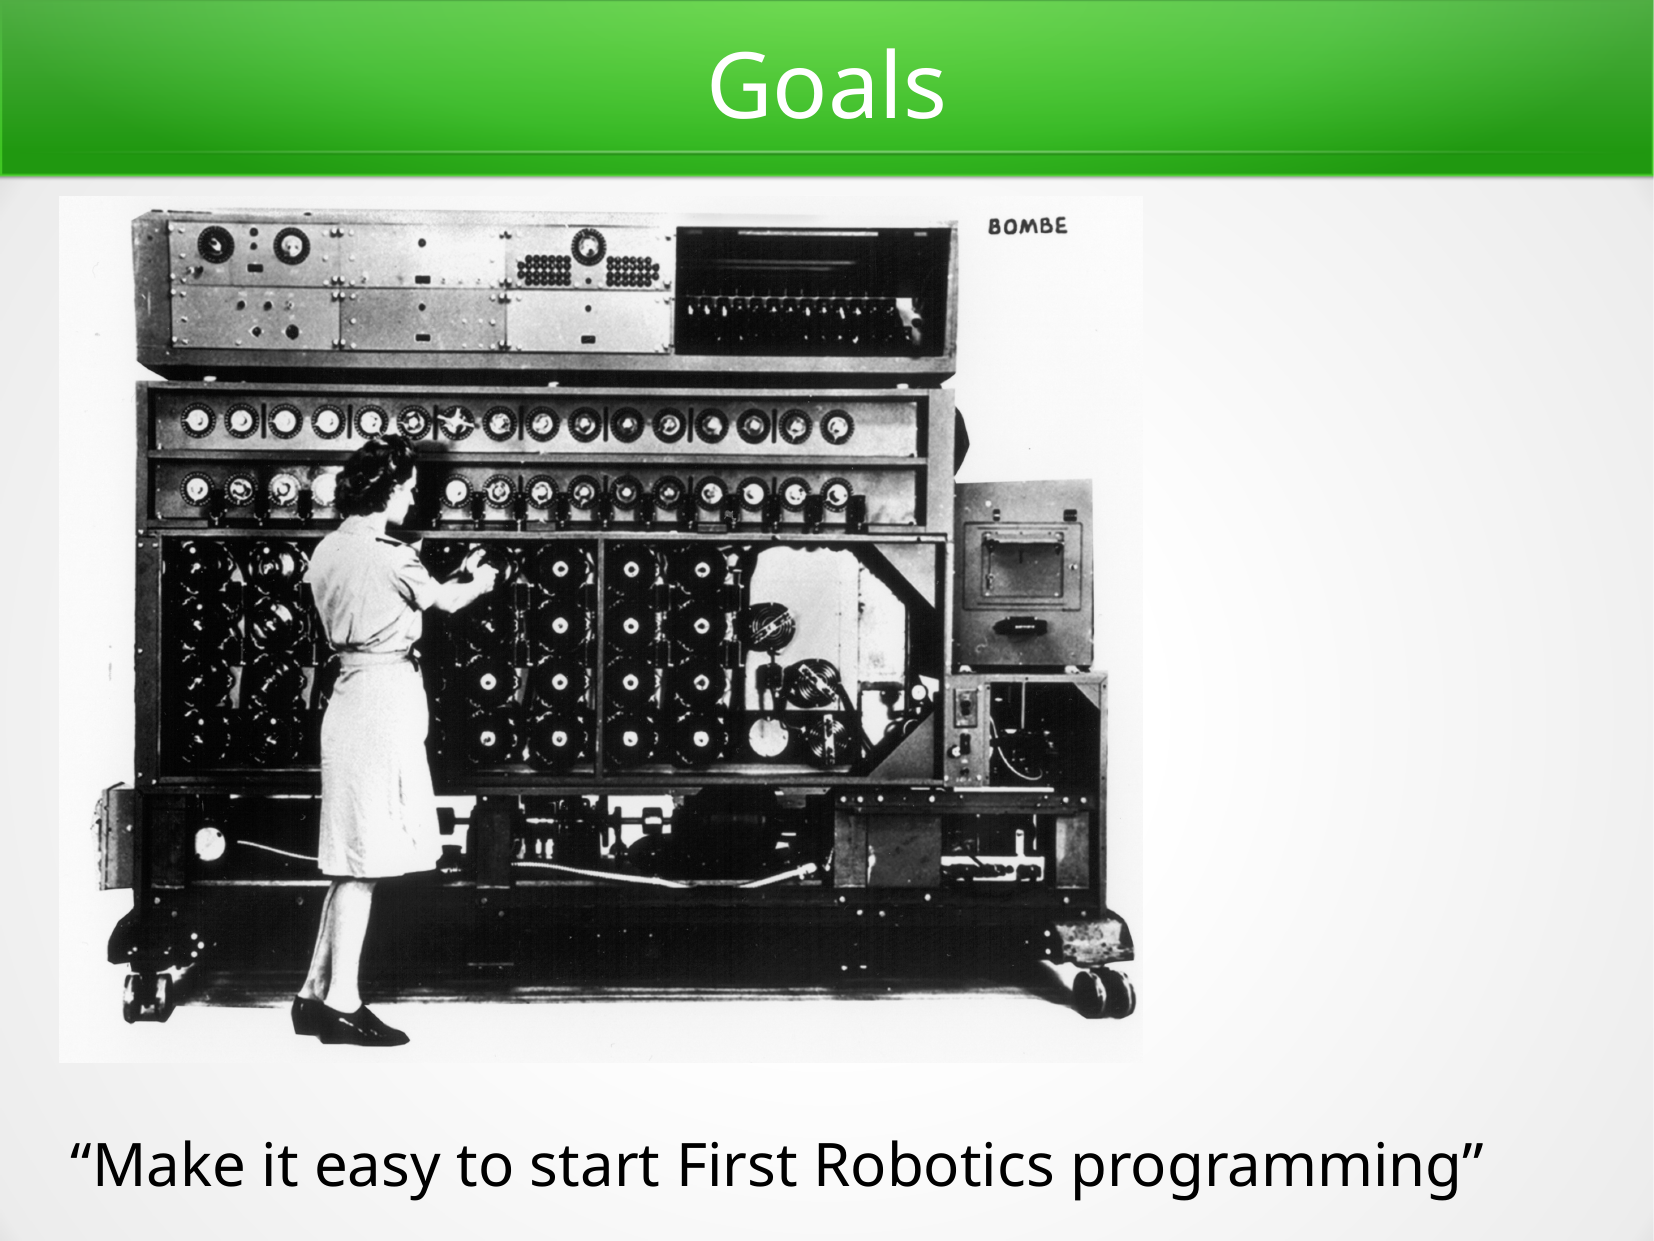

# Goals
“Make it easy to start First Robotics programming”